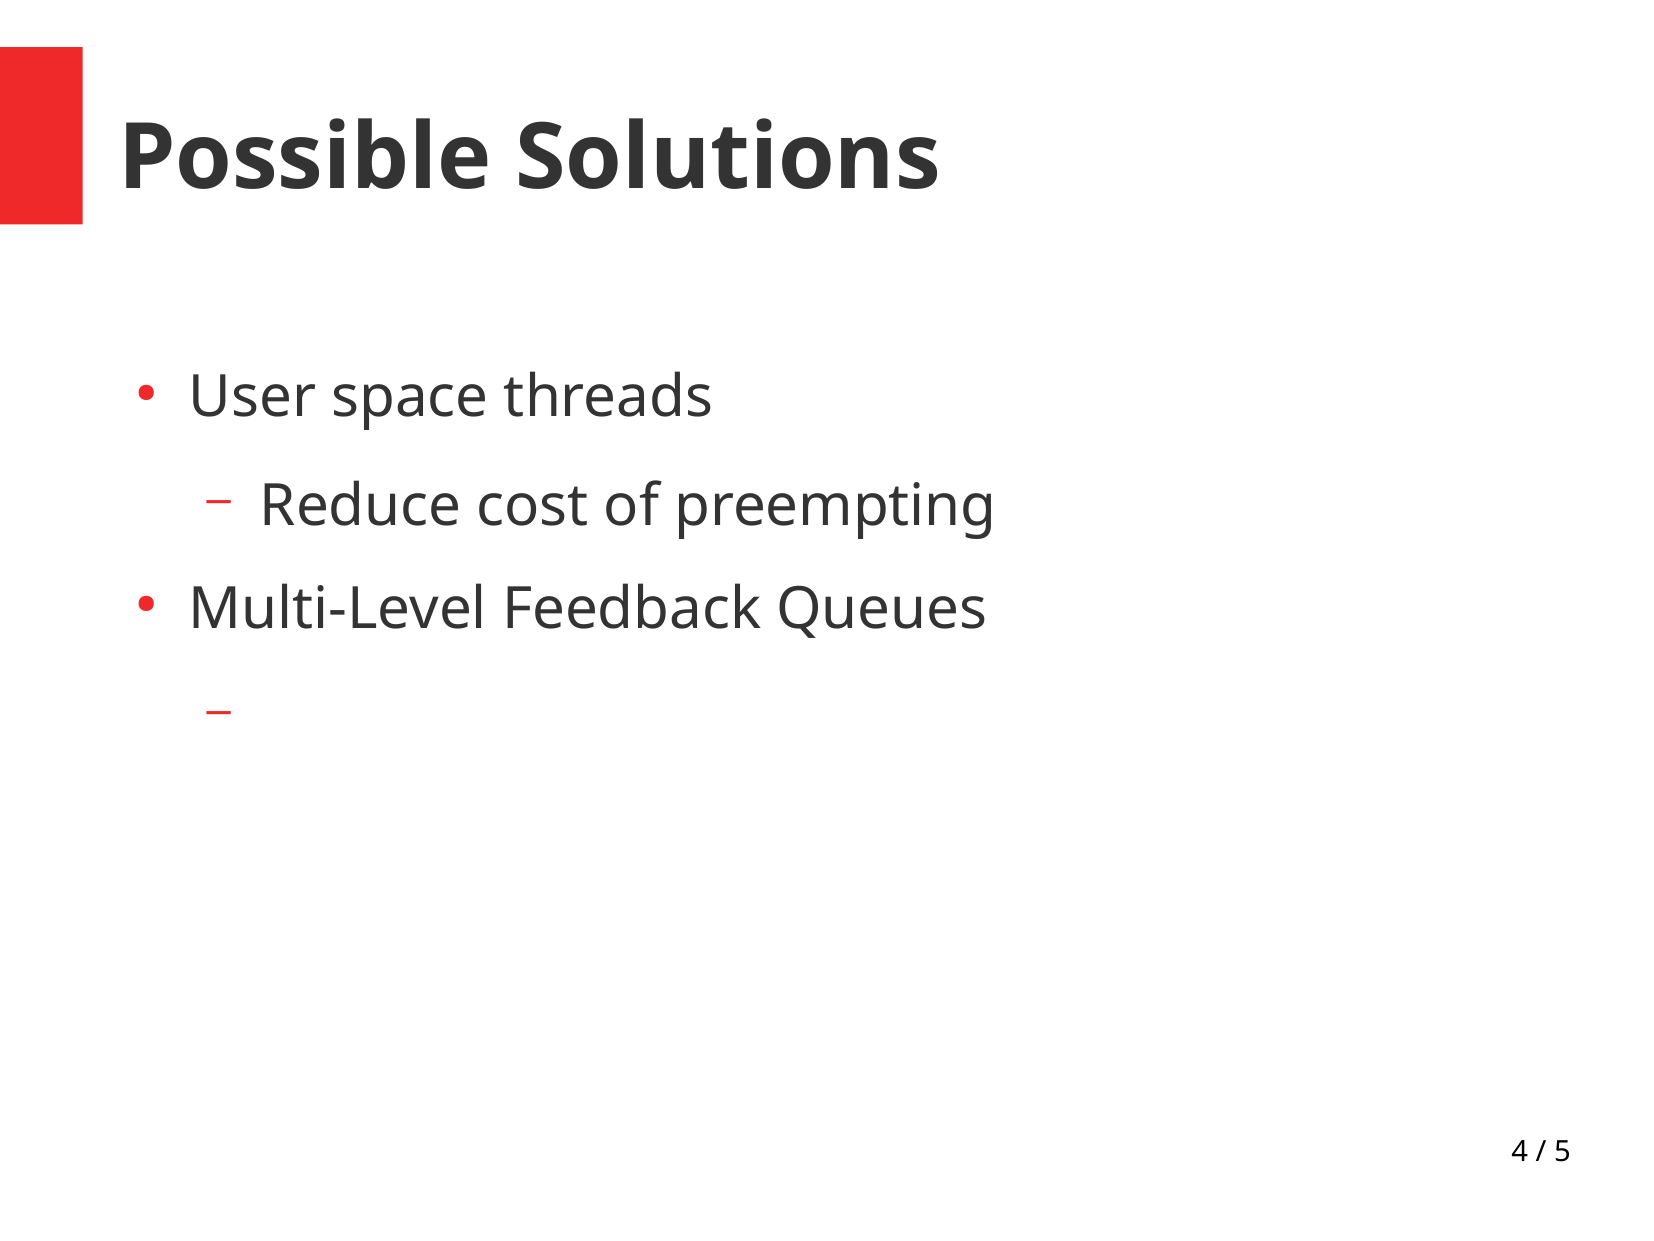

# Possible Solutions
User space threads
Reduce cost of preempting
Multi-Level Feedback Queues
4